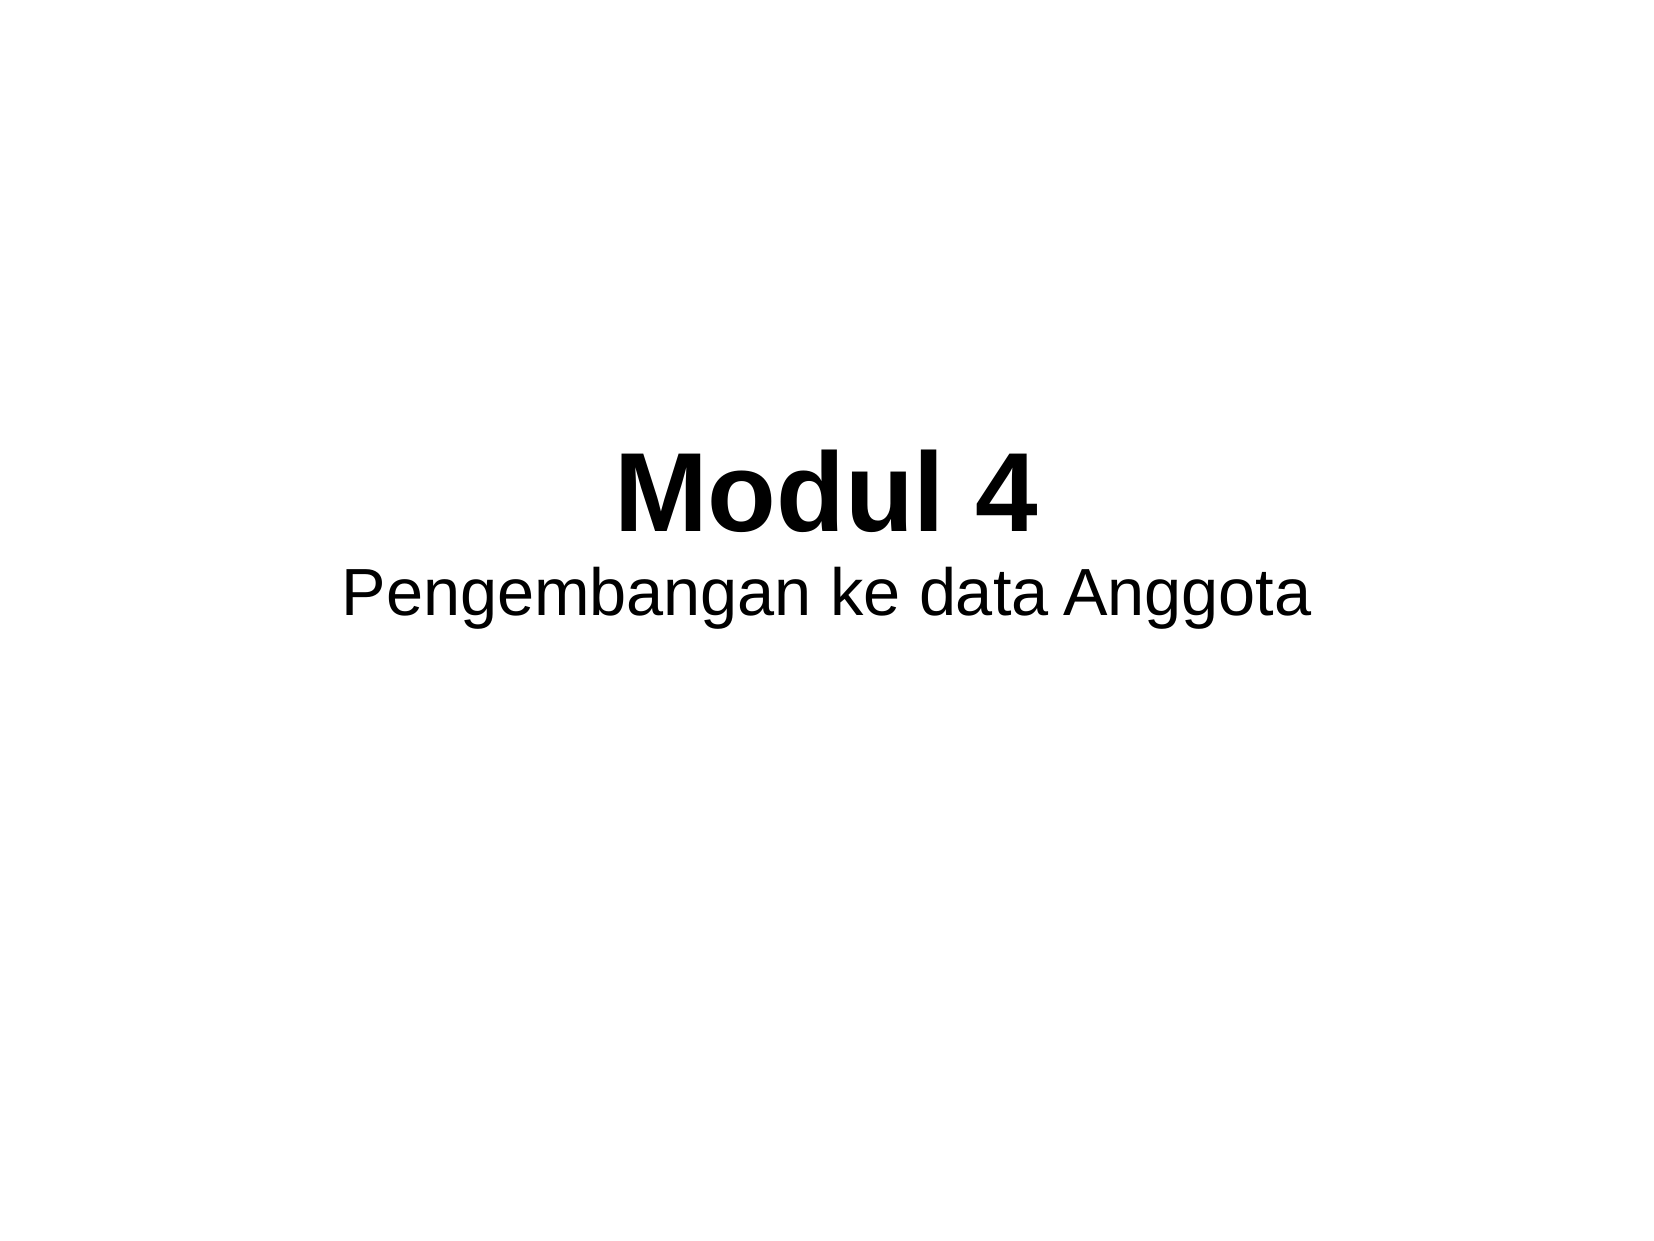

# Modul 4
Pengembangan ke data Anggota